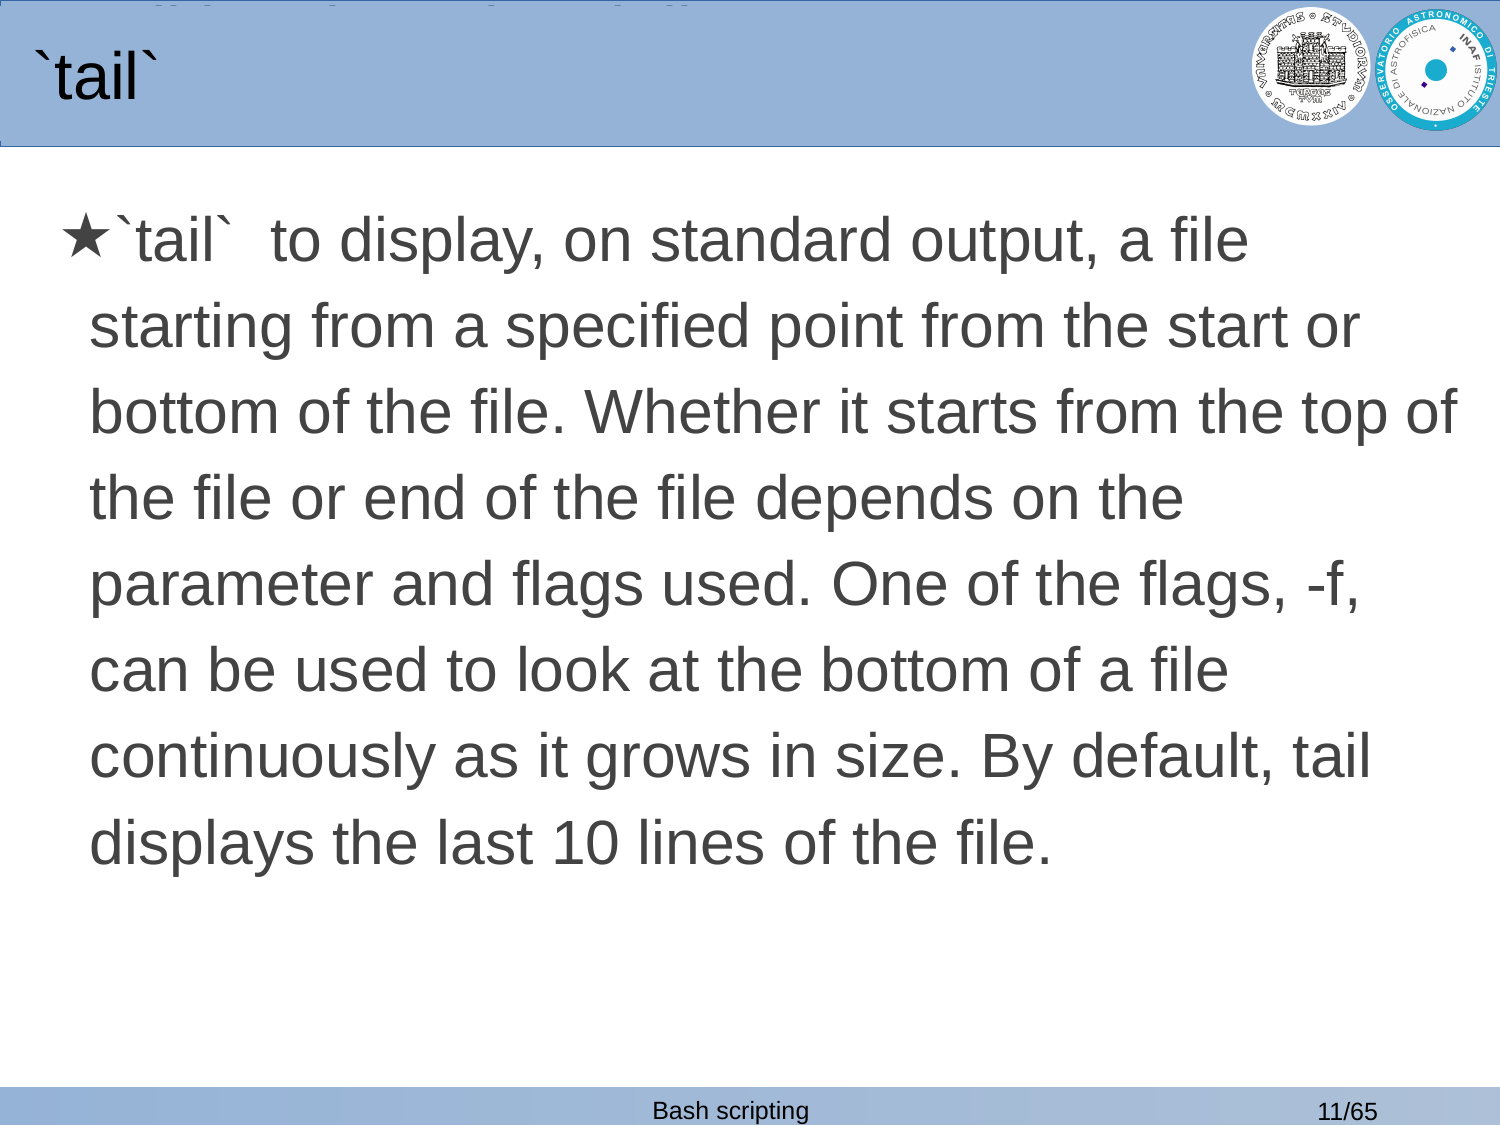

# Traditional service delivery
`tail`
`tail` to display, on standard output, a file starting from a specified point from the start or bottom of the file. Whether it starts from the top of the file or end of the file depends on the parameter and flags used. One of the flags, -f, can be used to look at the bottom of a file continuously as it grows in size. By default, tail displays the last 10 lines of the file.